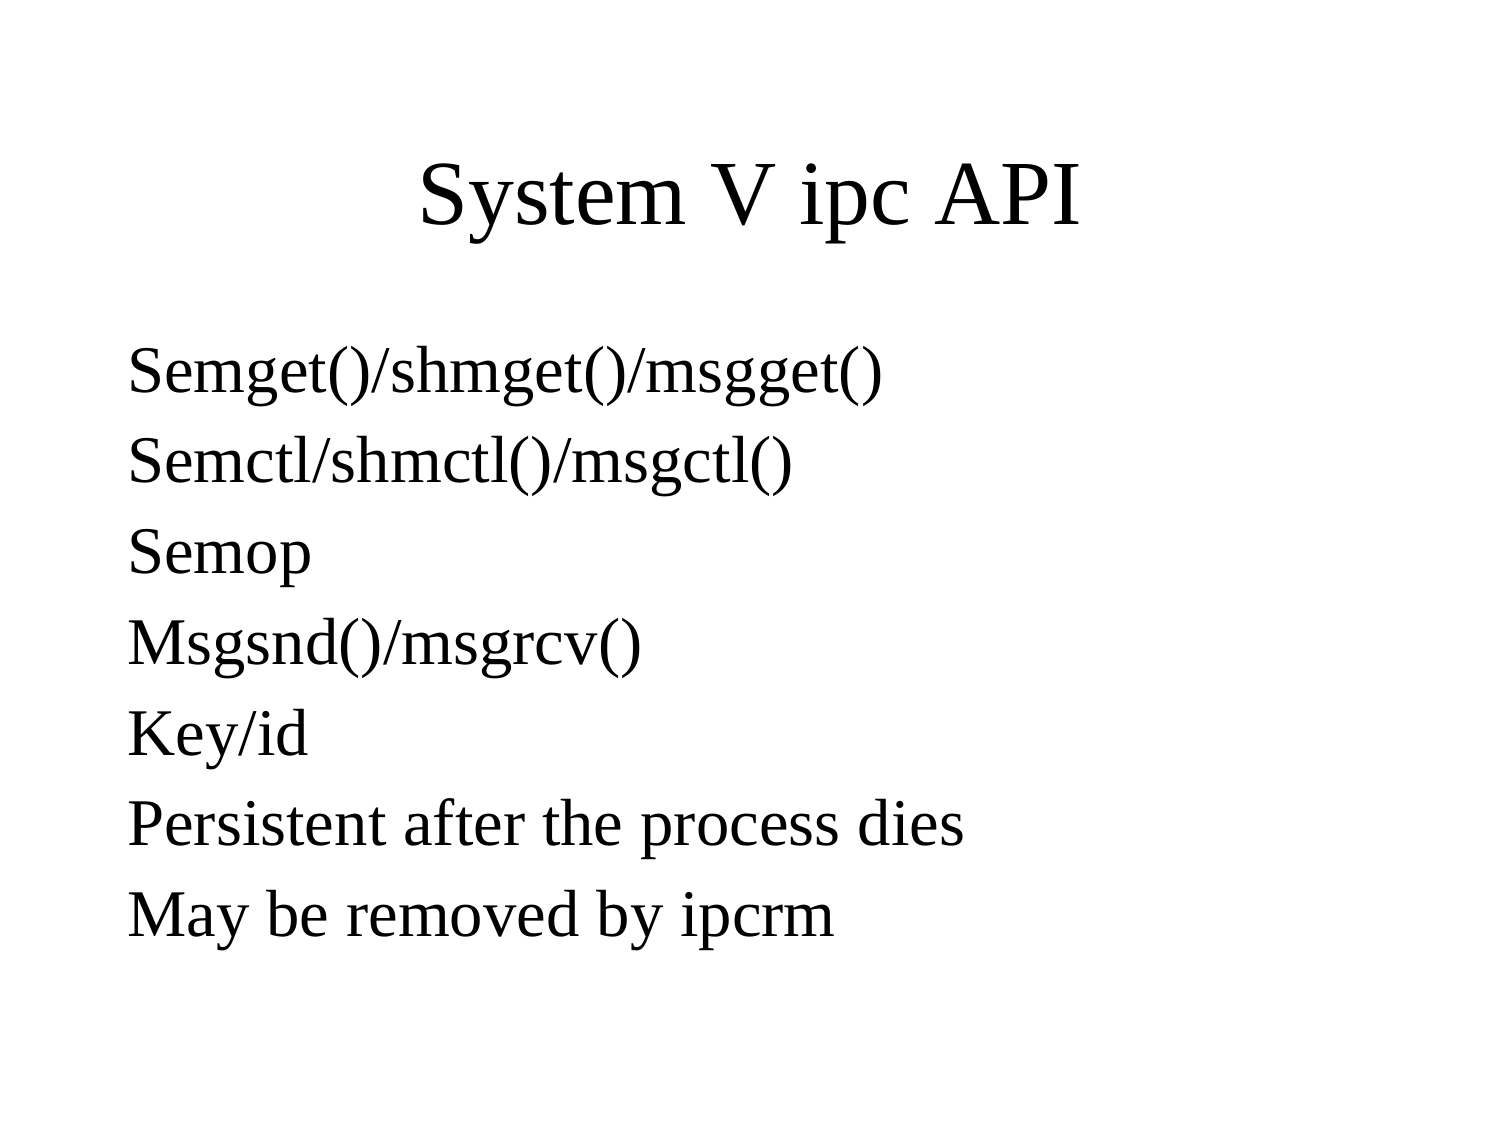

# System V ipc API
Semget()/shmget()/msgget()
Semctl/shmctl()/msgctl()
Semop
Msgsnd()/msgrcv()
Key/id
Persistent after the process dies
May be removed by ipcrm